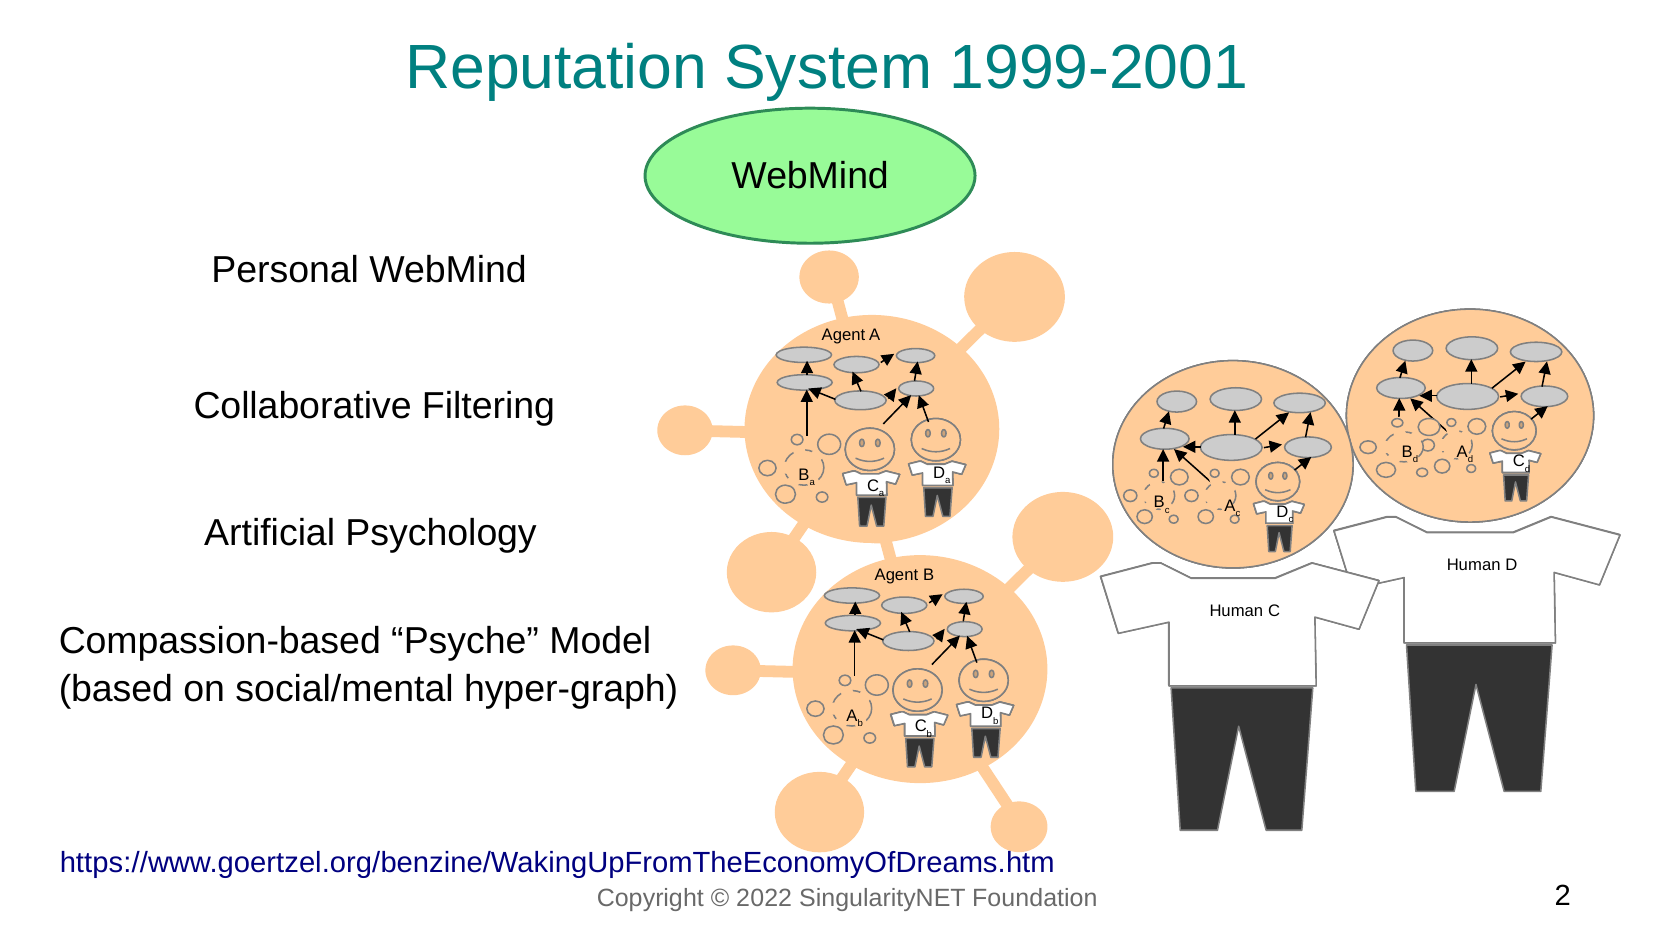

Reputation System 1999-2001
WebMind
Personal WebMind
Agent A
Da
Ba
Ca
Human D
Bd
Ad
Cd
Human C
Collaborative Filtering
Bc
Ac
Dc
Agent B
Db
Ab
Cb
Artificial Psychology
Compassion-based “Psyche” Model
(based on social/mental hyper-graph)
https://www.goertzel.org/benzine/WakingUpFromTheEconomyOfDreams.htm
Copyright © 2022 SingularityNET Foundation
2